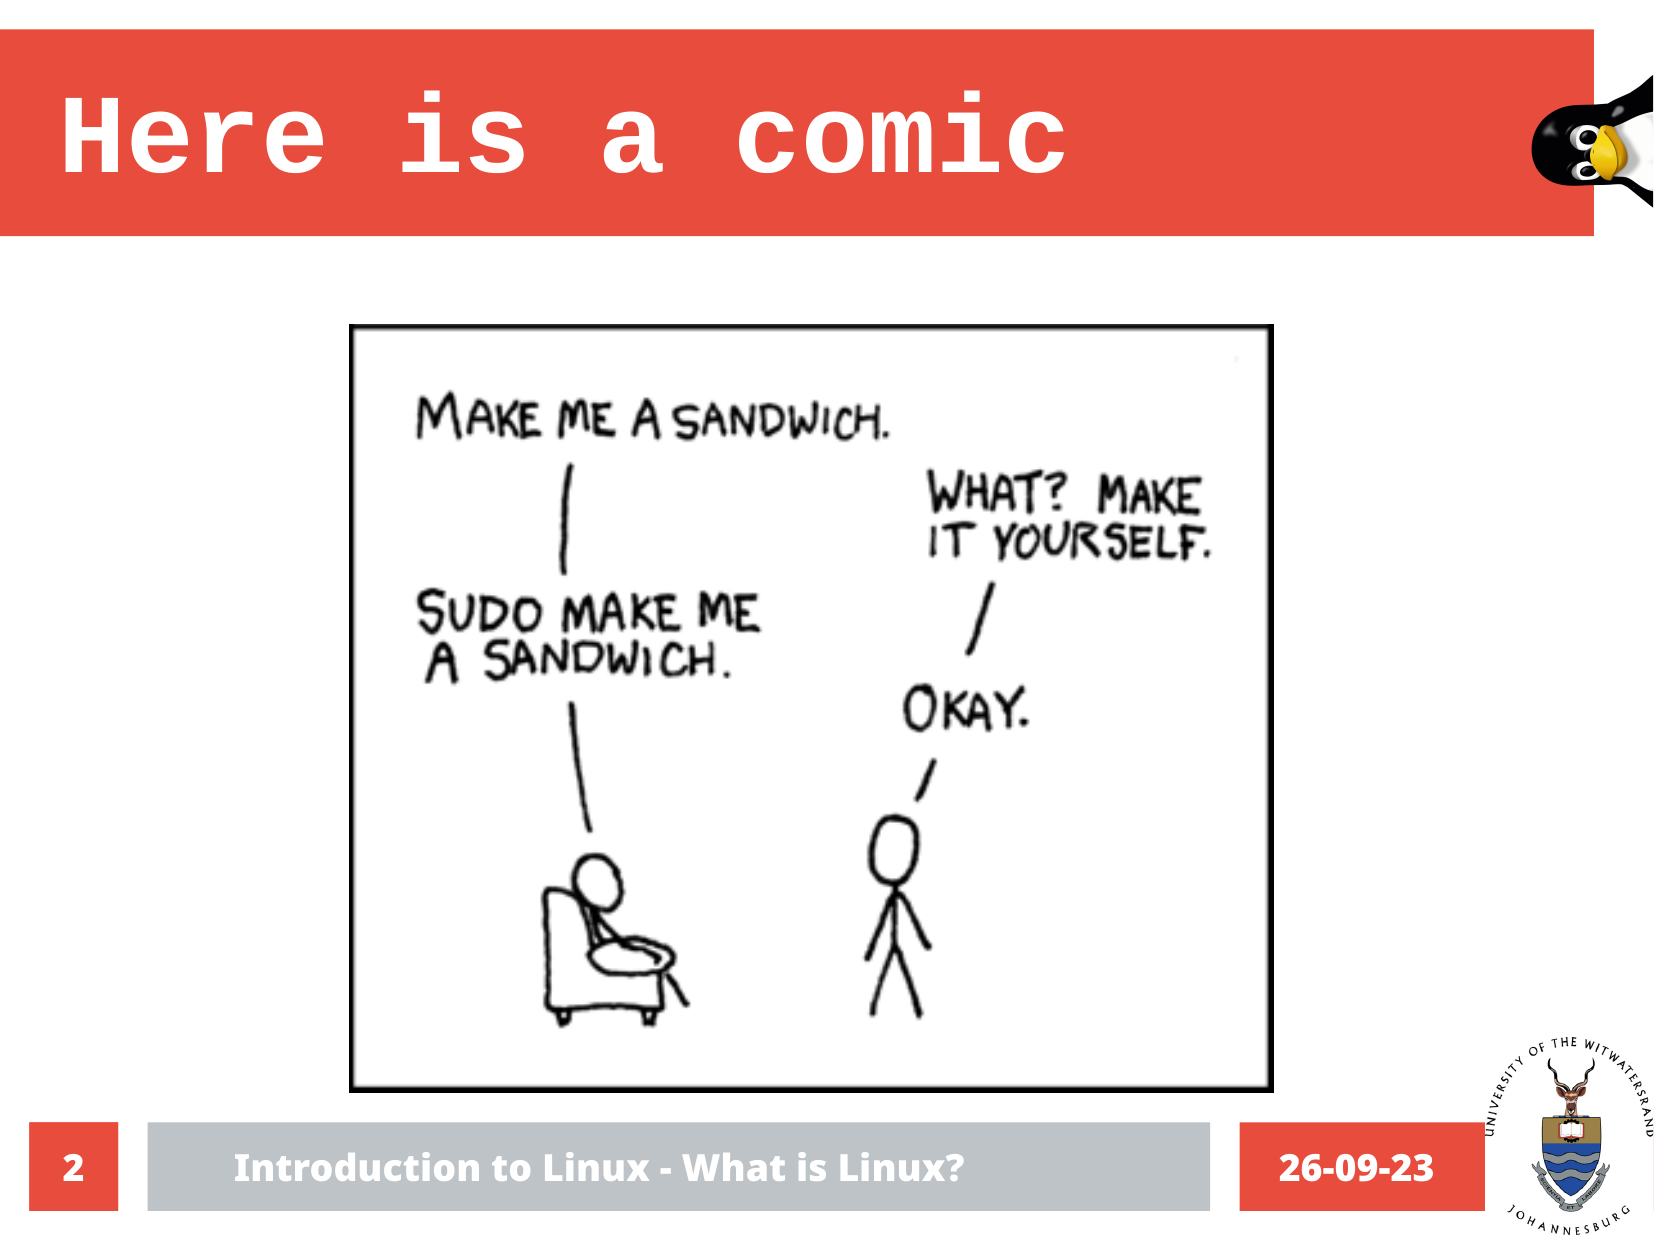

# Here is a comic
2
 Introduction to Linux - What is Linux?